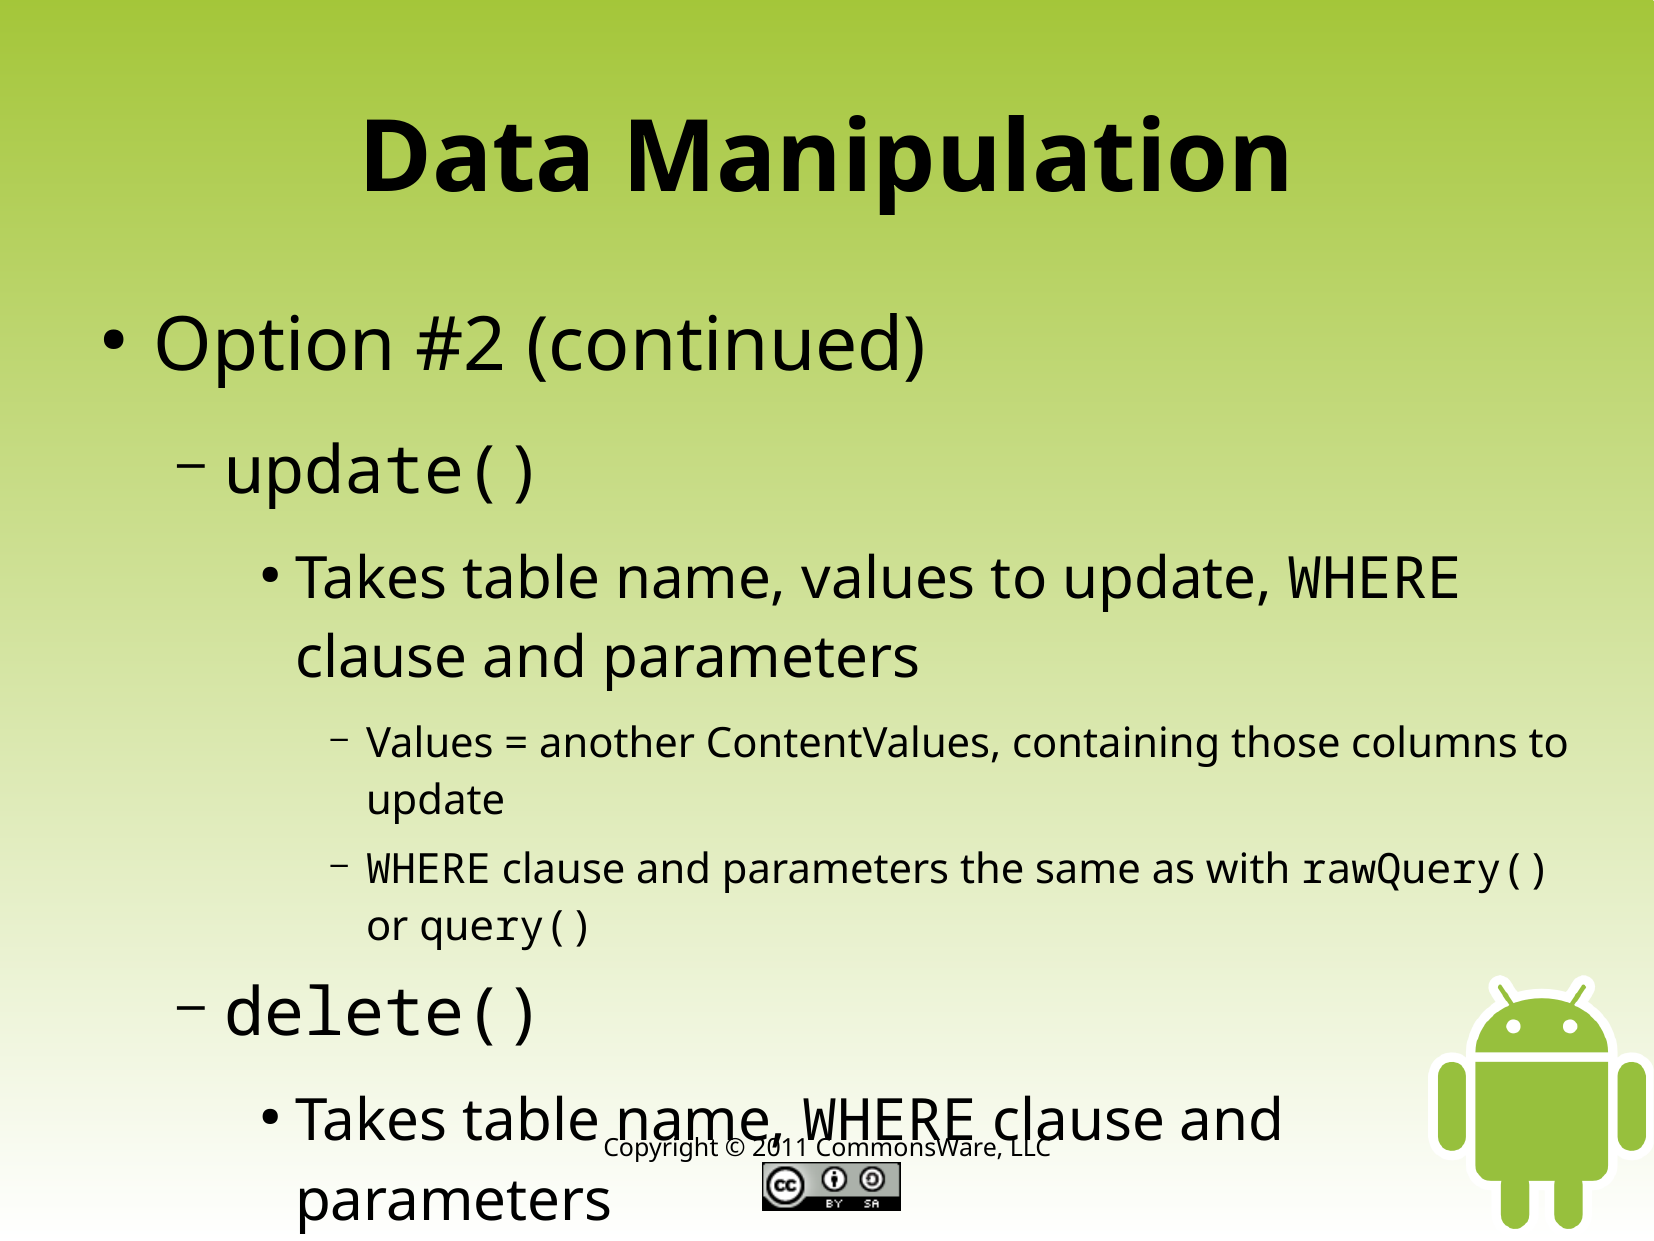

# Data Manipulation
Option #2 (continued)
update()
Takes table name, values to update, WHERE clause and parameters
Values = another ContentValues, containing those columns to update
WHERE clause and parameters the same as with rawQuery() or query()
delete()
Takes table name, WHERE clause and
parameters